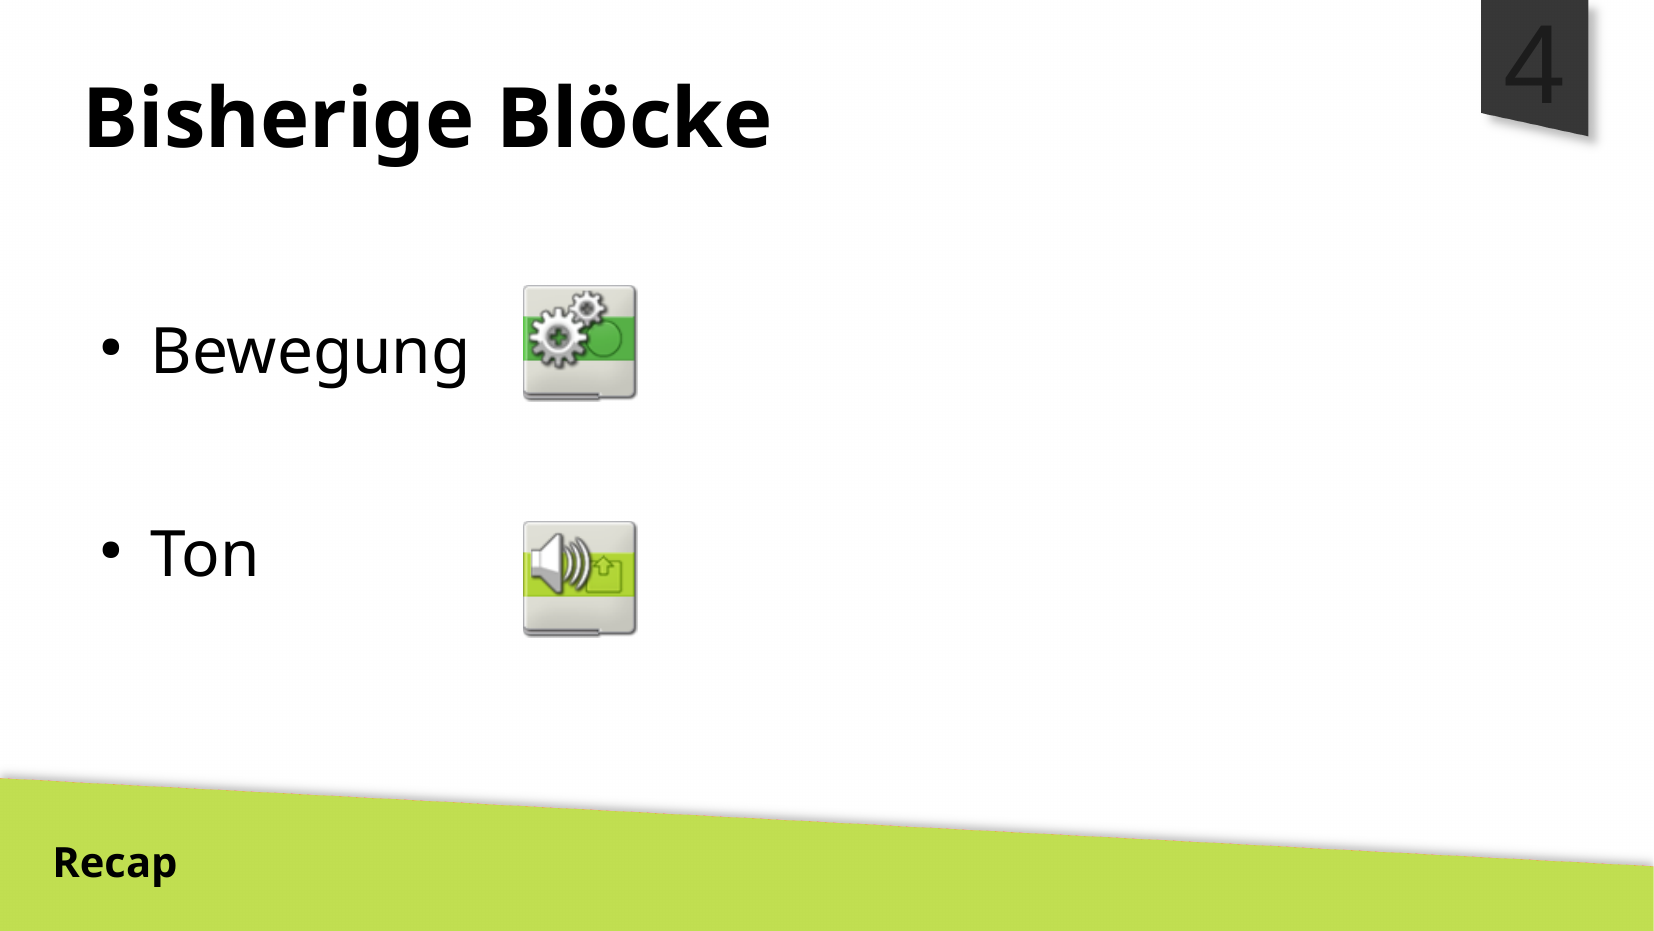

4
# Bisherige Blöcke
Bewegung
Ton
Recap